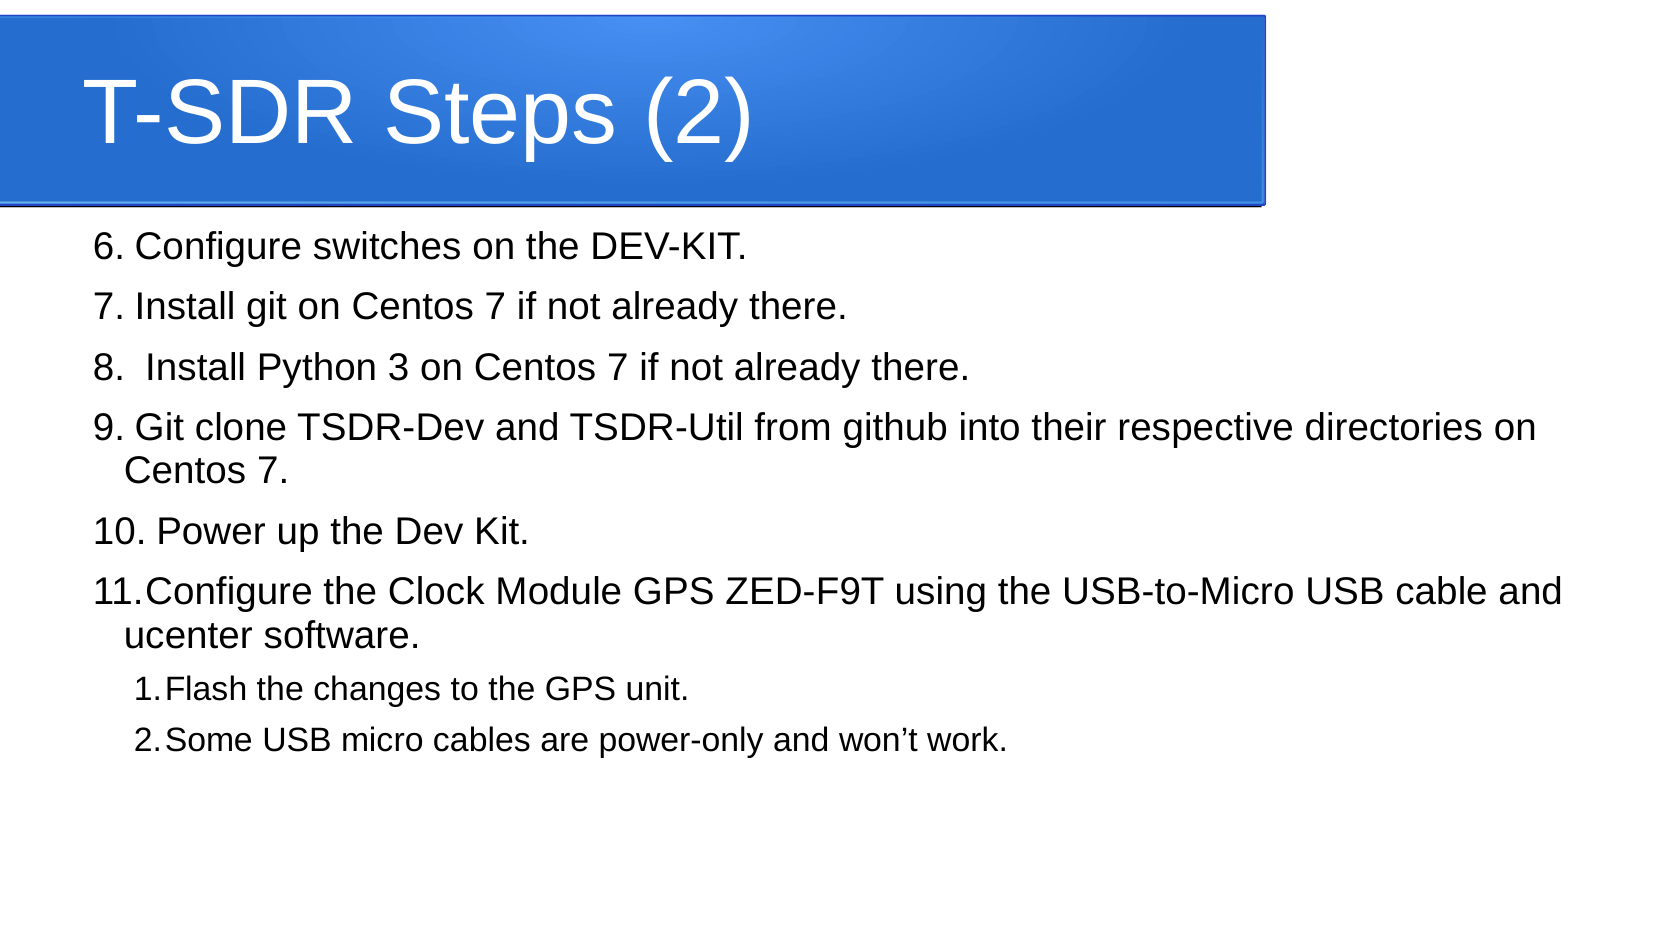

# T-SDR Steps (2)
 Configure switches on the DEV-KIT.
 Install git on Centos 7 if not already there.
 Install Python 3 on Centos 7 if not already there.
 Git clone TSDR-Dev and TSDR-Util from github into their respective directories on Centos 7.
 Power up the Dev Kit.
 Configure the Clock Module GPS ZED-F9T using the USB-to-Micro USB cable and ucenter software.
Flash the changes to the GPS unit.
Some USB micro cables are power-only and won’t work.